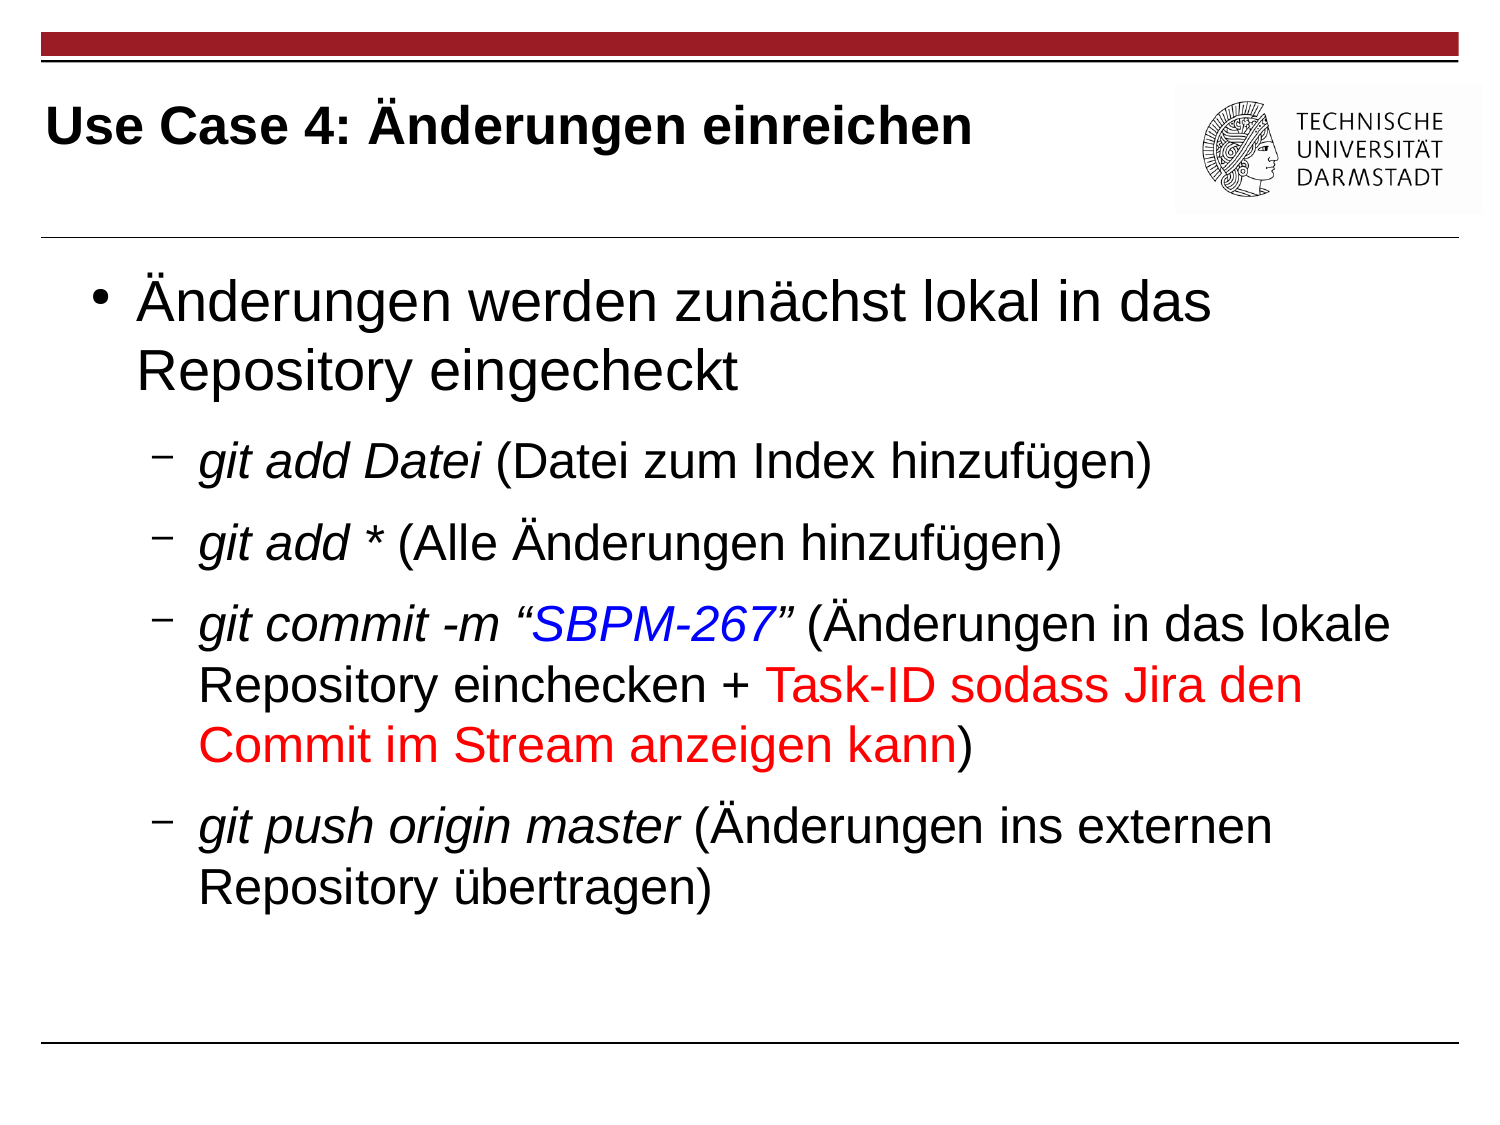

Use Case 4: Änderungen einreichen
# Änderungen werden zunächst lokal in das Repository eingecheckt
git add Datei (Datei zum Index hinzufügen)
git add * (Alle Änderungen hinzufügen)
git commit -m “SBPM-267” (Änderungen in das lokale Repository einchecken + Task-ID sodass Jira den Commit im Stream anzeigen kann)
git push origin master (Änderungen ins externen Repository übertragen)